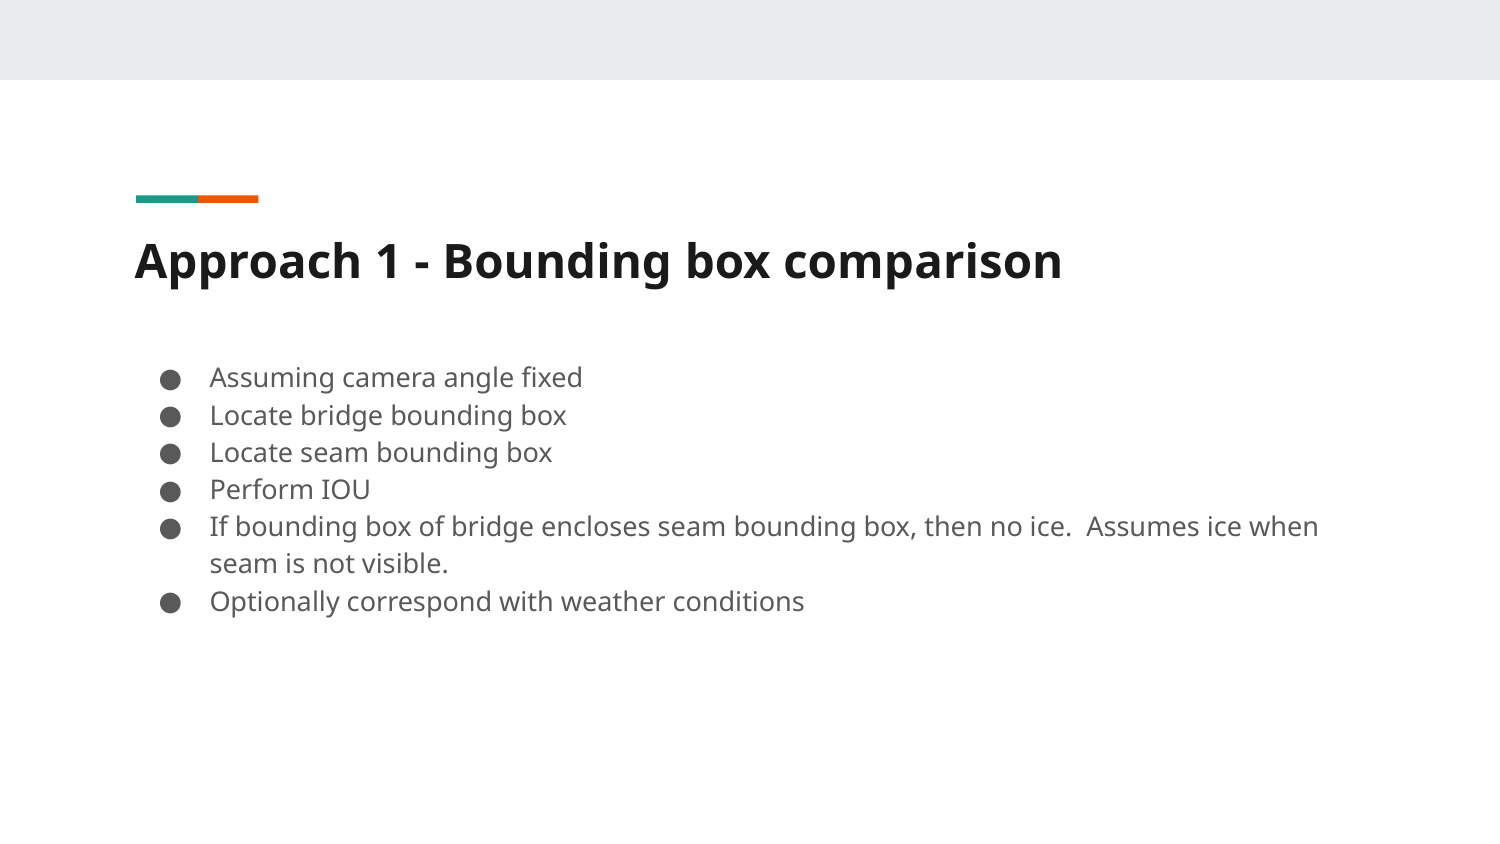

# Approach 1 - Bounding box comparison
Assuming camera angle fixed
Locate bridge bounding box
Locate seam bounding box
Perform IOU
If bounding box of bridge encloses seam bounding box, then no ice. Assumes ice when seam is not visible.
Optionally correspond with weather conditions